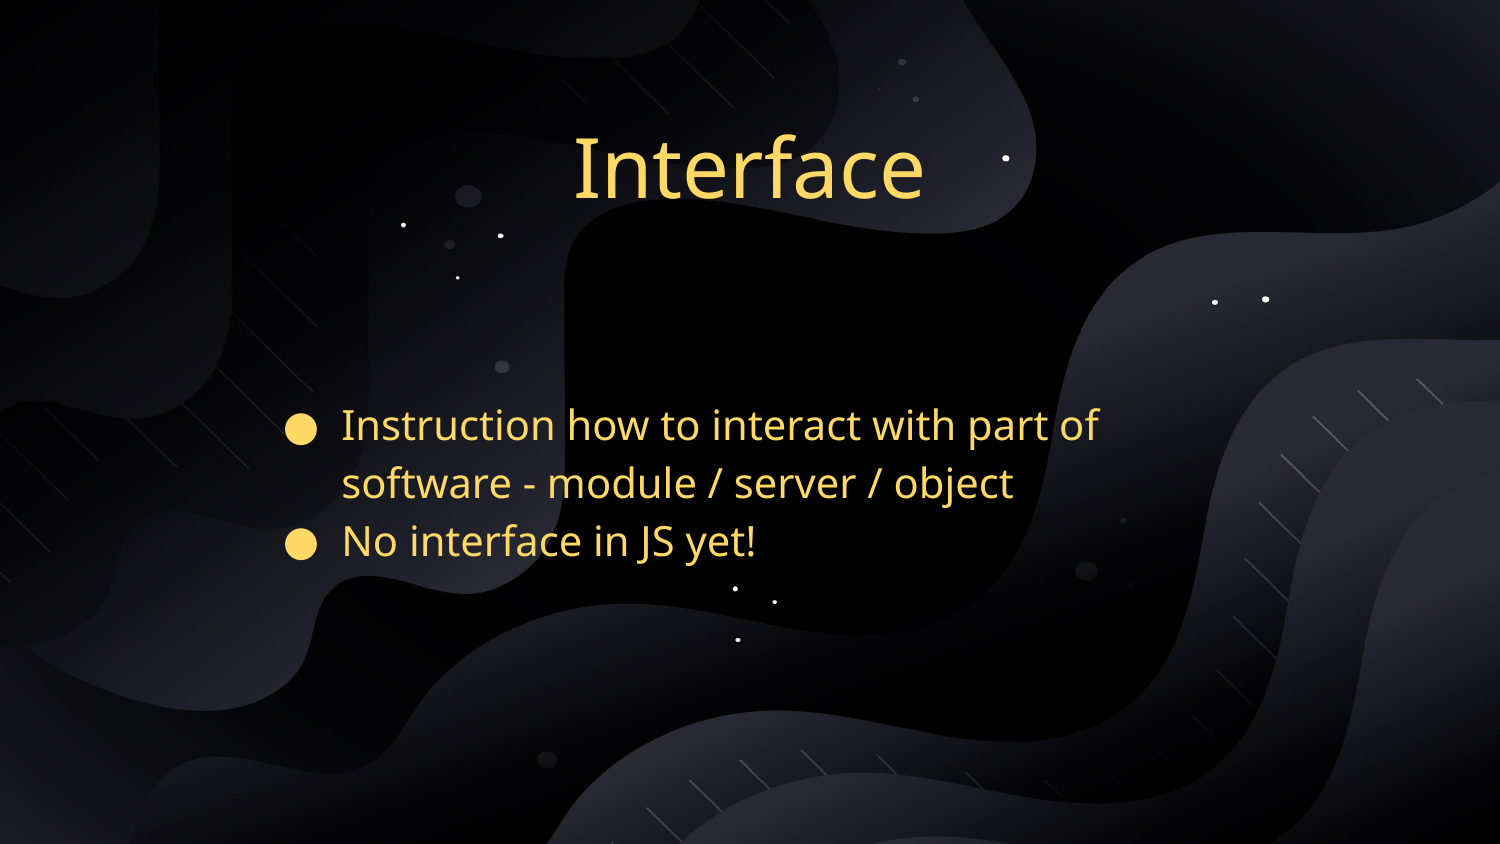

# Interface
Instruction how to interact with part of software - module / server / object
No interface in JS yet!